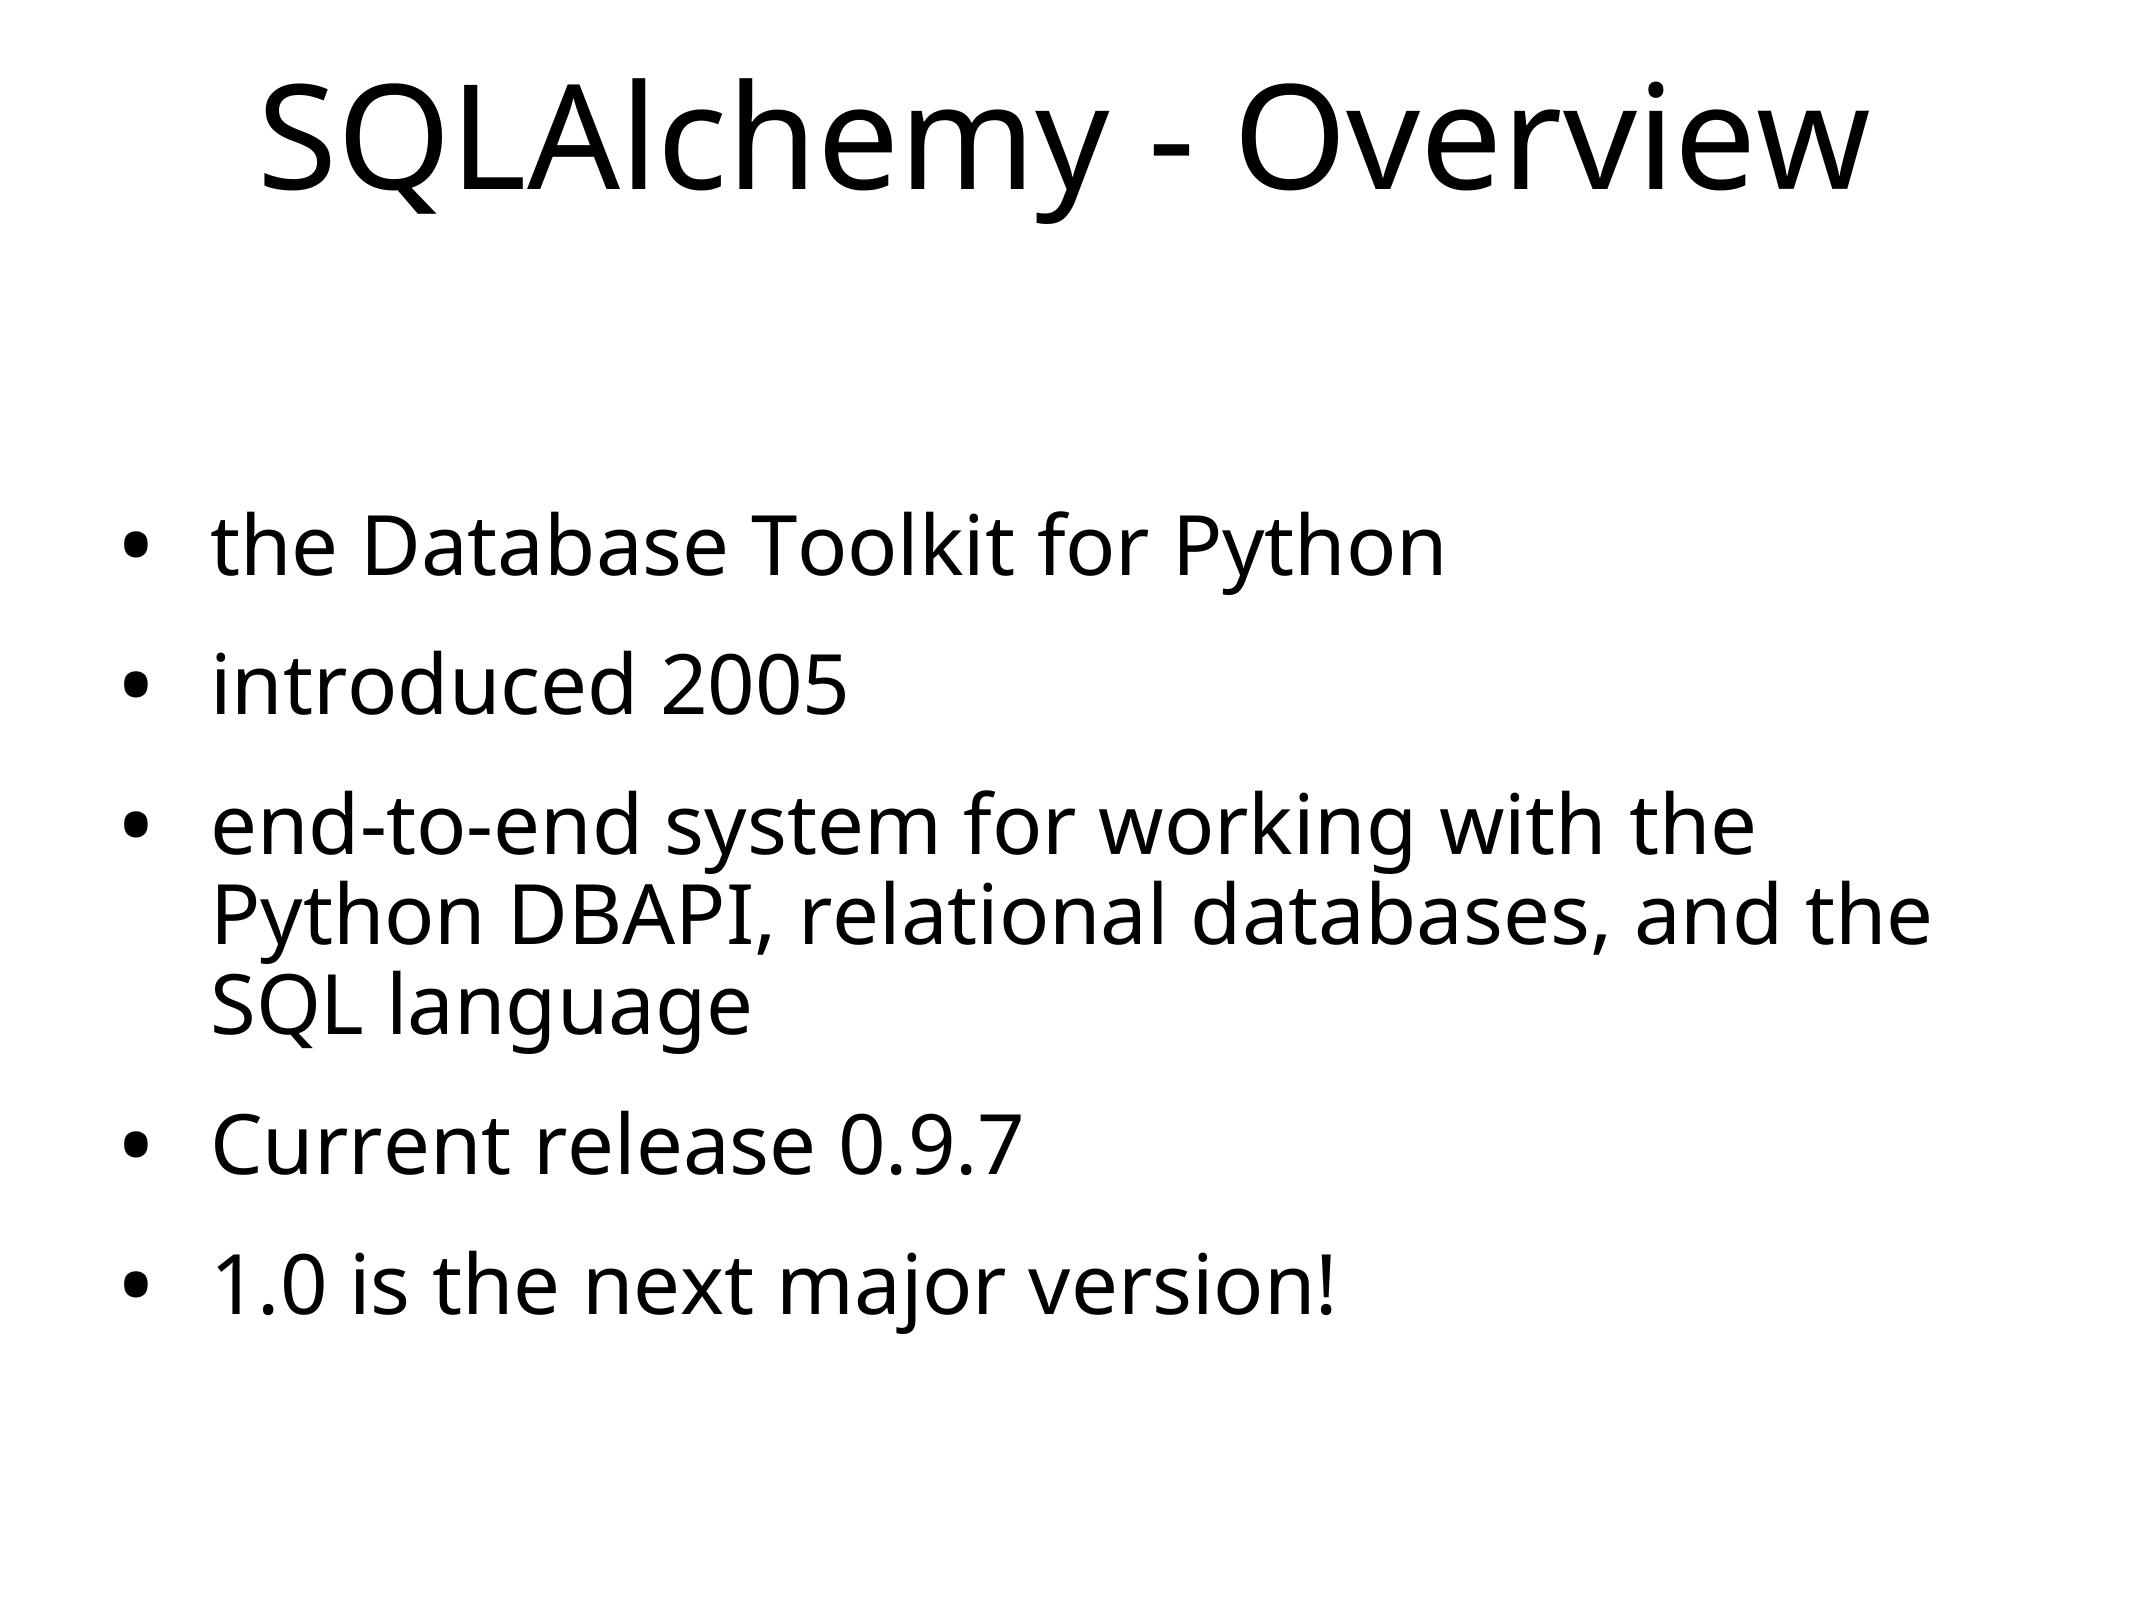

# SQLAlchemy - Overview
the Database Toolkit for Python
introduced 2005
end-to-end system for working with the Python DBAPI, relational databases, and the SQL language
Current release 0.9.7
1.0 is the next major version!